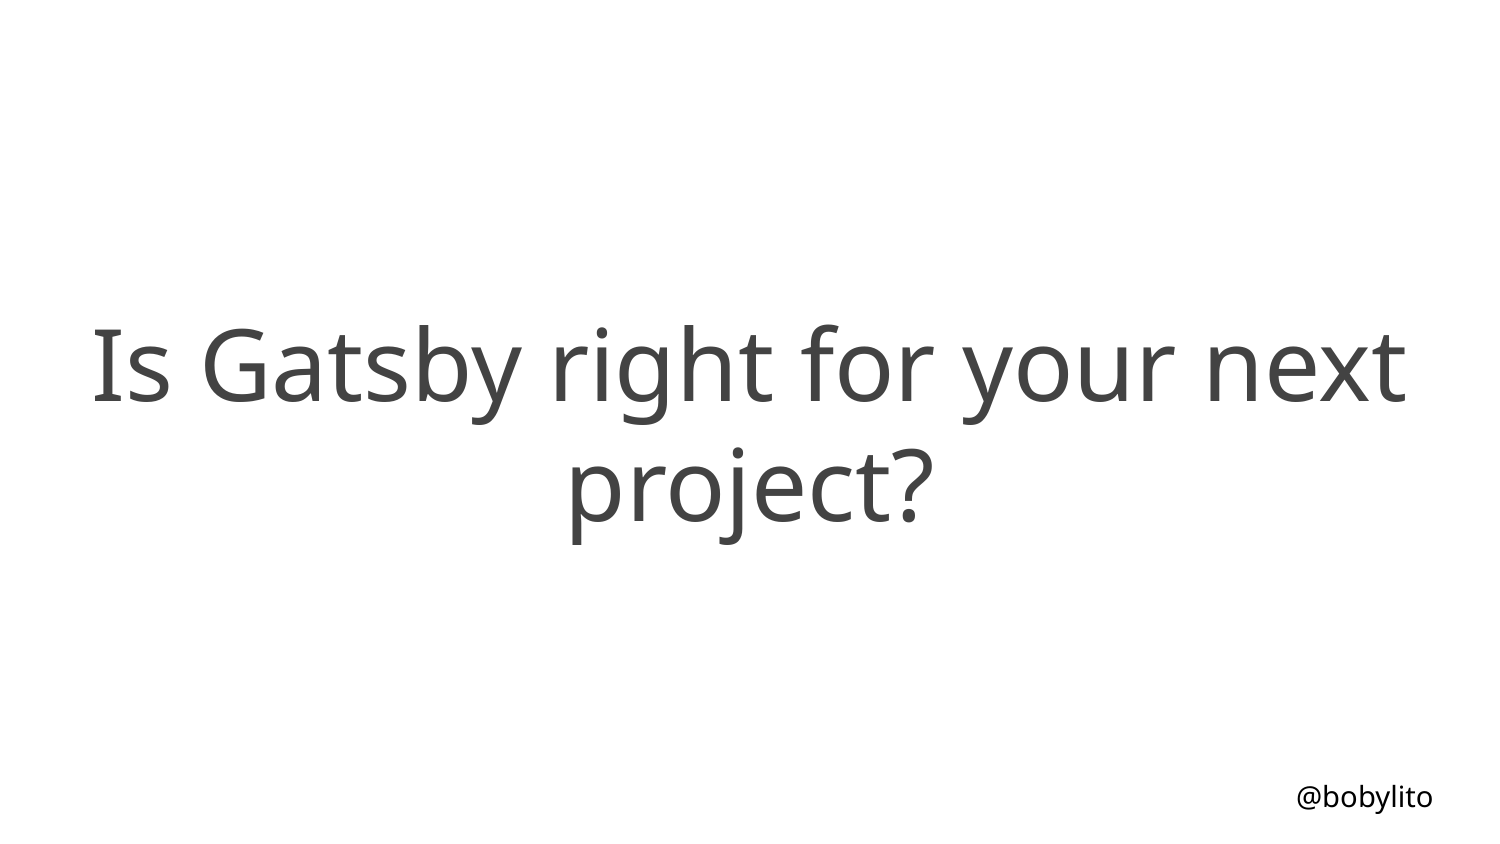

# Is Gatsby right for your next project?